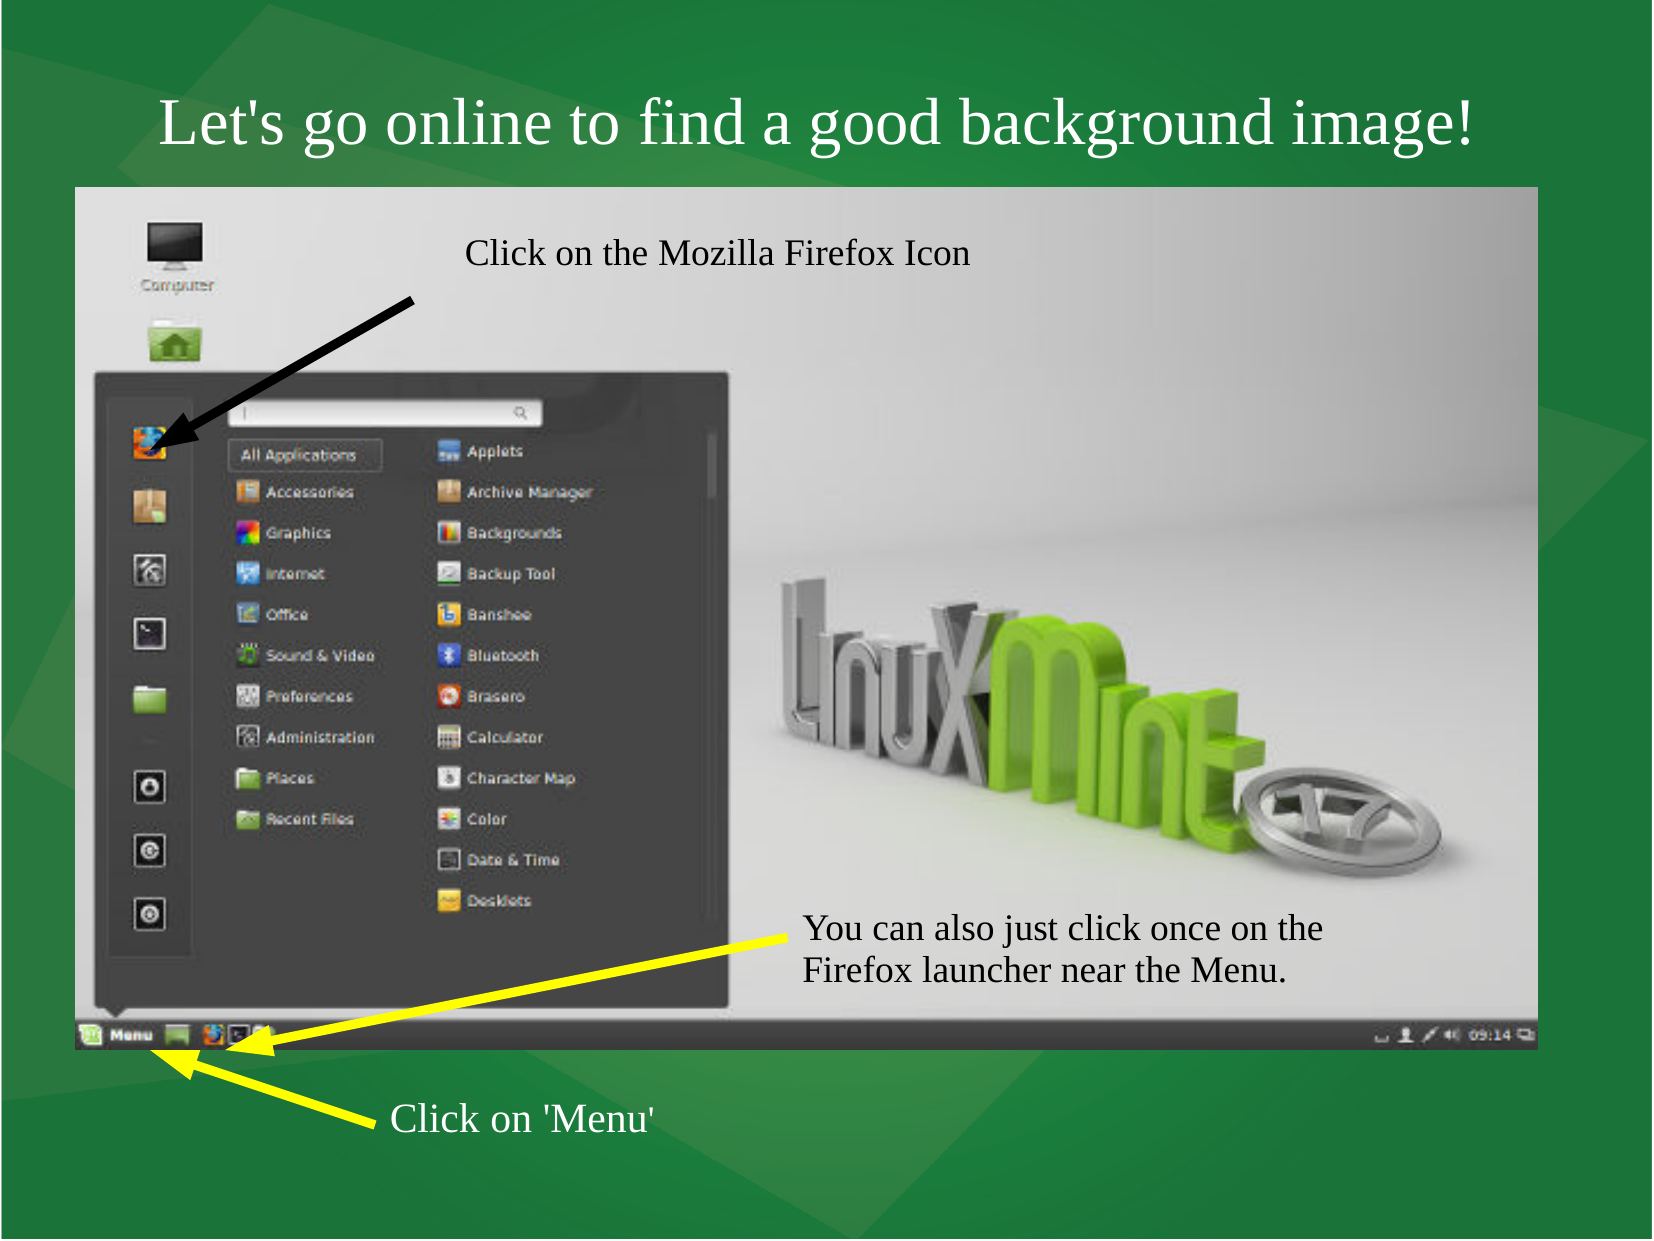

# Let's go online to find a good background image!
Click on the Mozilla Firefox Icon
You can also just click once on the Firefox launcher near the Menu.
Click on 'Menu'